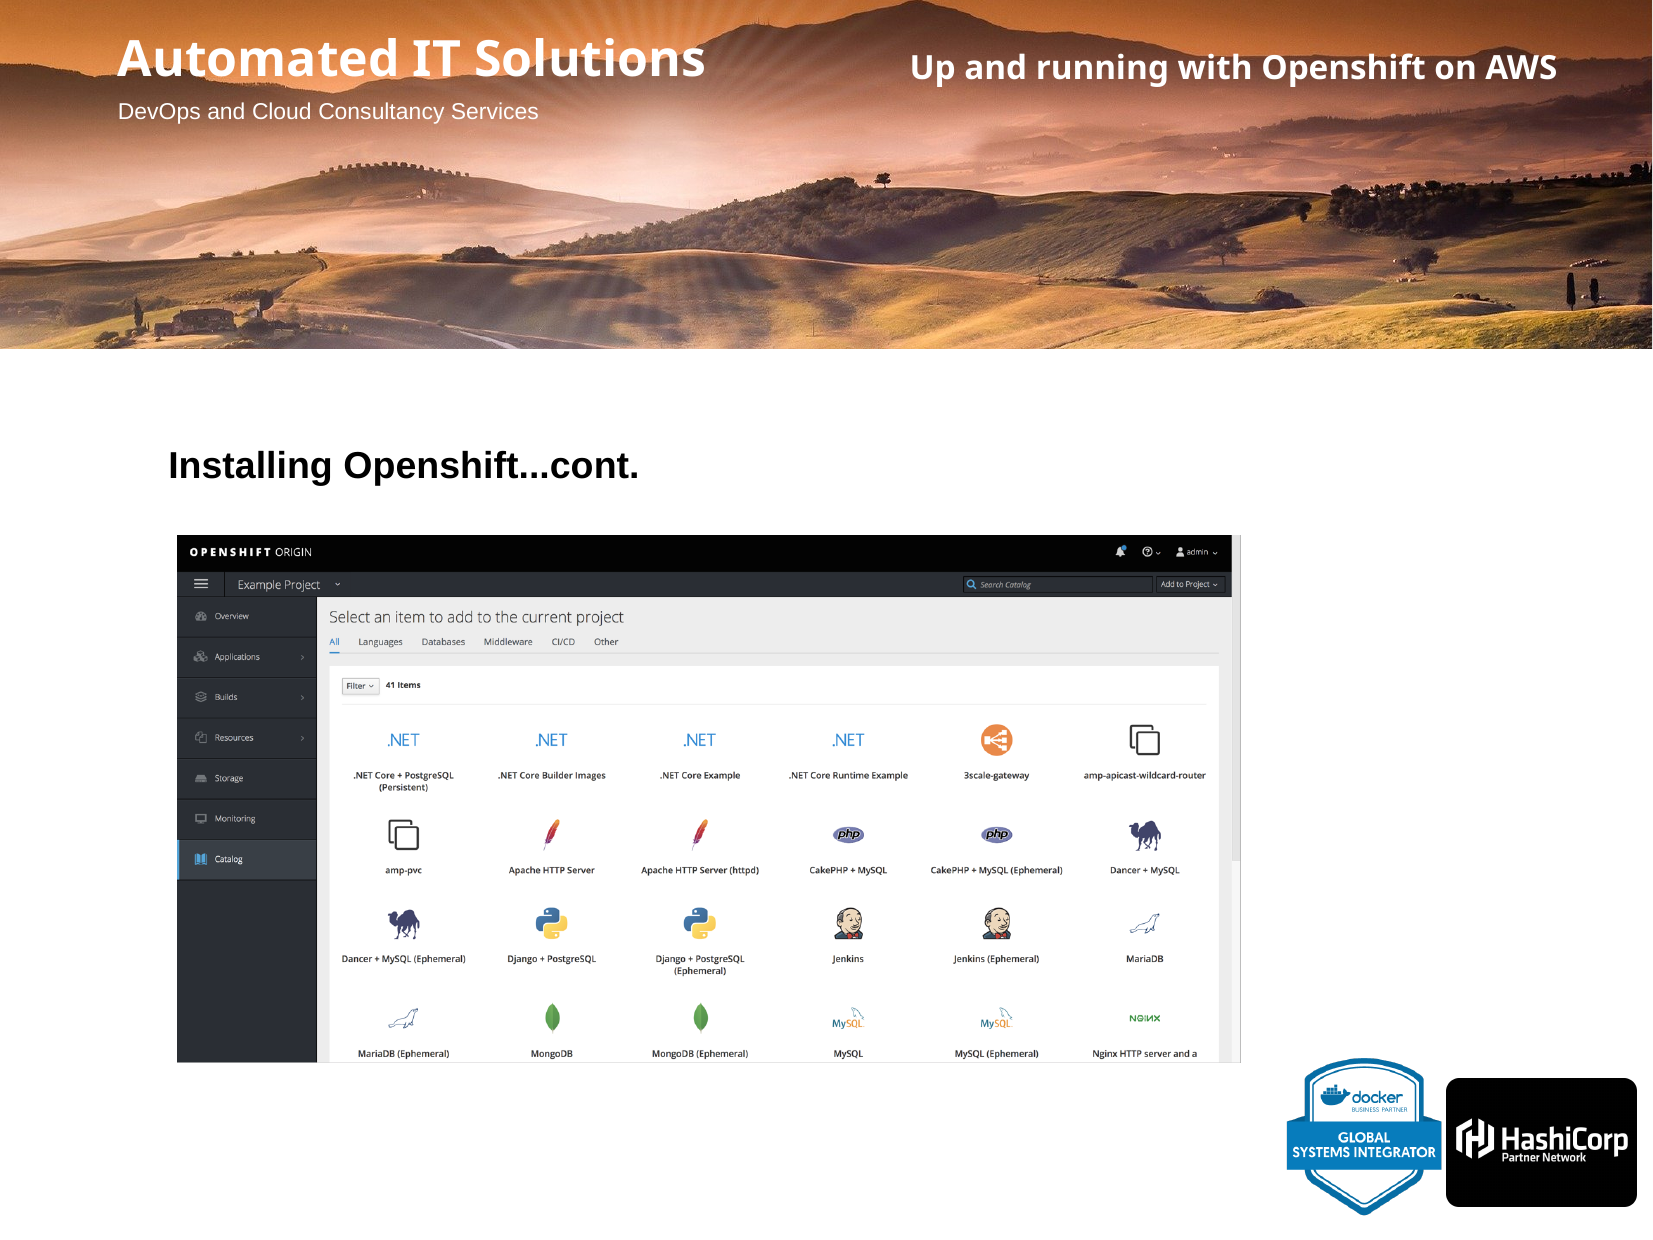

Up and running with Openshift on AWS
Installing Openshift...cont.